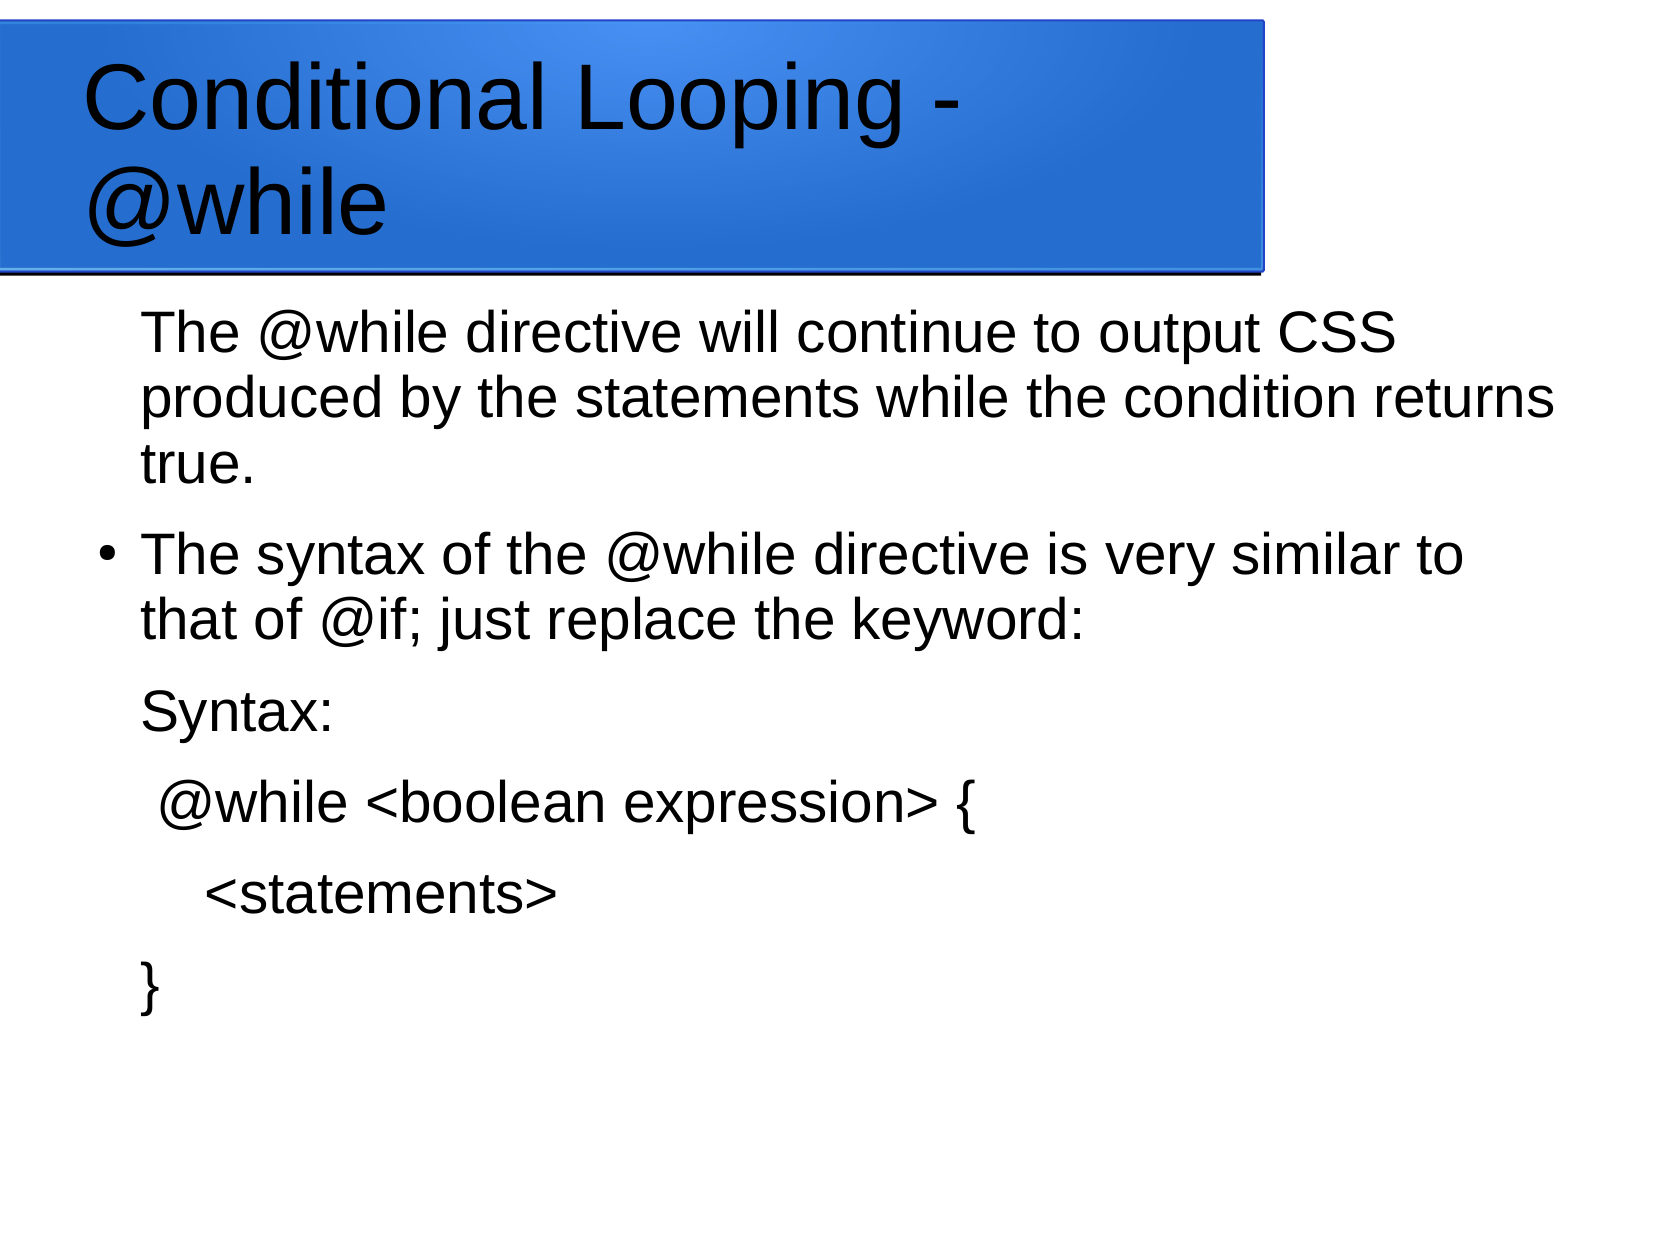

# Conditional Looping - @while
The @while directive will continue to output CSS produced by the statements while the condition returns true.
The syntax of the @while directive is very similar to that of @if; just replace the keyword:
Syntax:
 @while <boolean expression> {
 <statements>
}